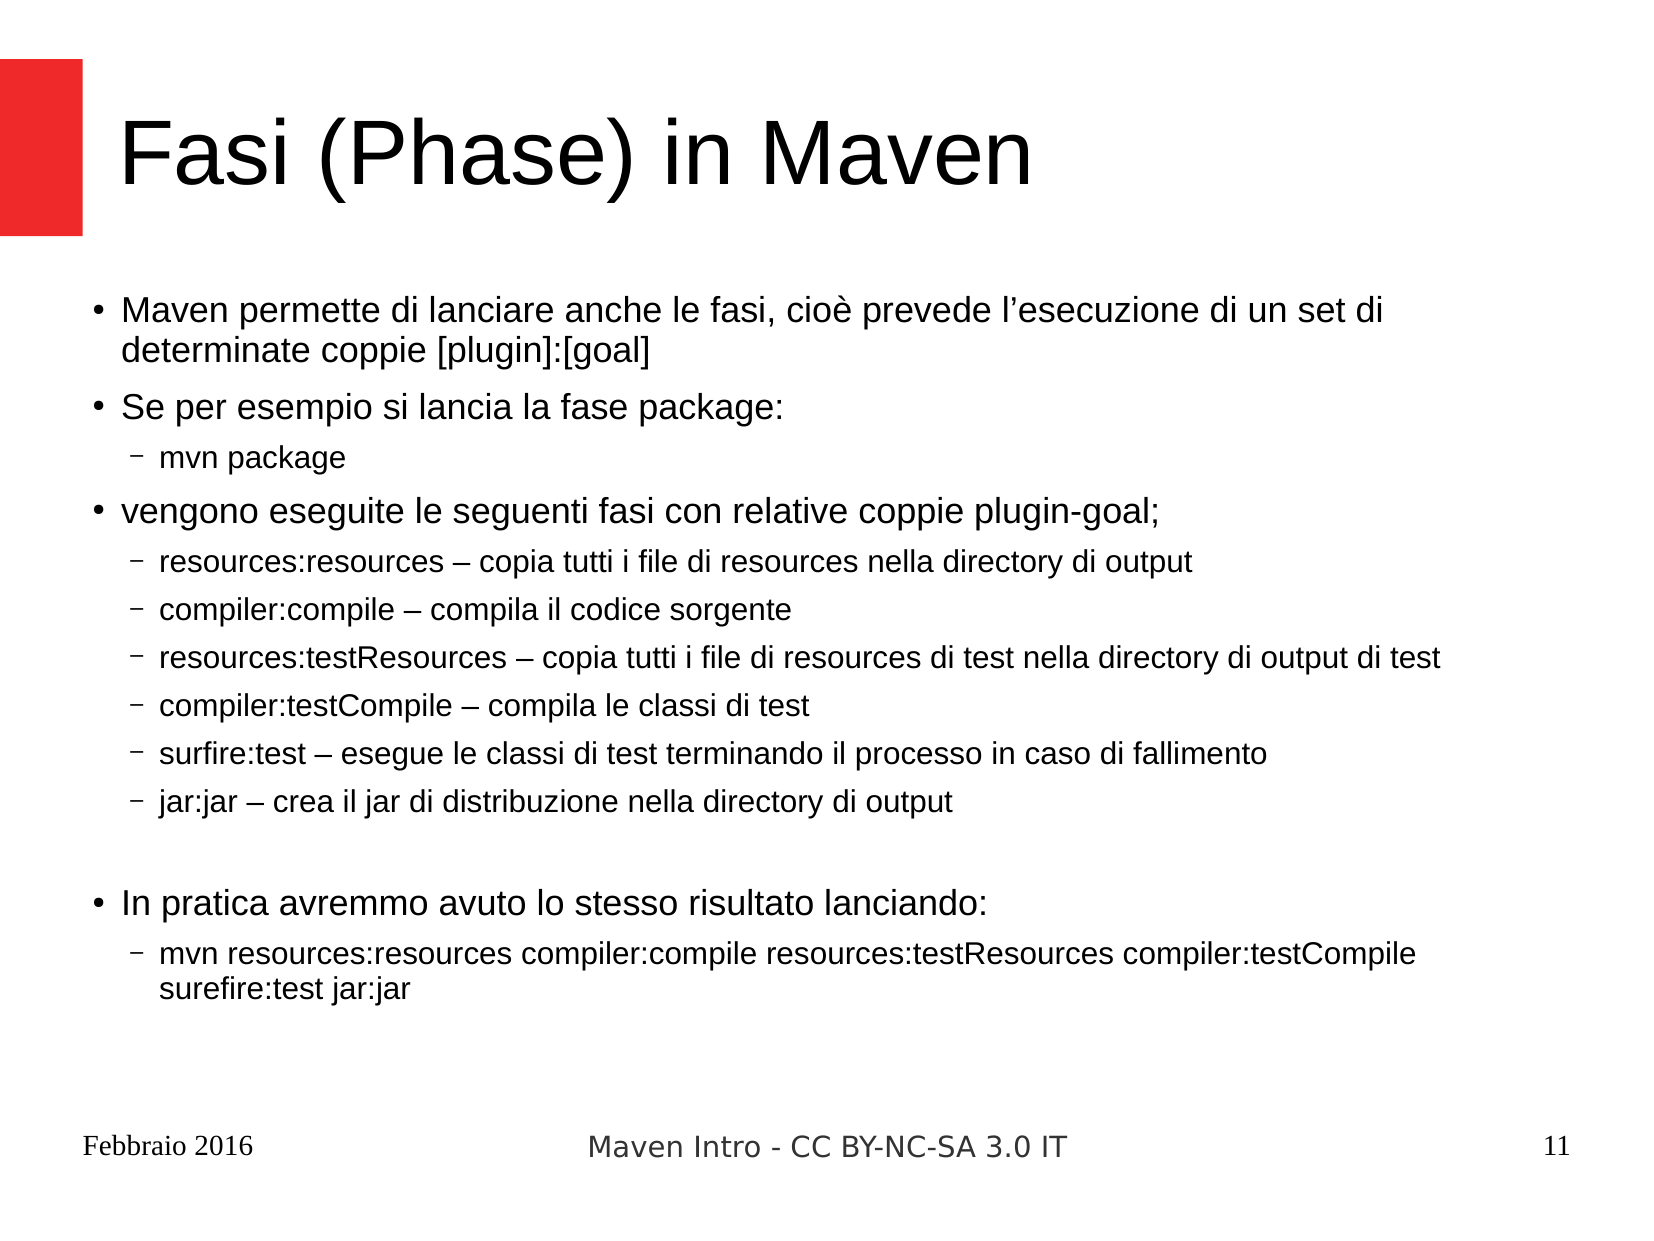

# Fasi (Phase) in Maven
Maven permette di lanciare anche le fasi, cioè prevede l’esecuzione di un set di determinate coppie [plugin]:[goal]
Se per esempio si lancia la fase package:
mvn package
vengono eseguite le seguenti fasi con relative coppie plugin-goal;
resources:resources – copia tutti i file di resources nella directory di output
compiler:compile – compila il codice sorgente
resources:testResources – copia tutti i file di resources di test nella directory di output di test
compiler:testCompile – compila le classi di test
surfire:test – esegue le classi di test terminando il processo in caso di fallimento
jar:jar – crea il jar di distribuzione nella directory di output
In pratica avremmo avuto lo stesso risultato lanciando:
mvn resources:resources compiler:compile resources:testResources compiler:testCompile surefire:test jar:jar
Your Date Here
Your Footer Here
11